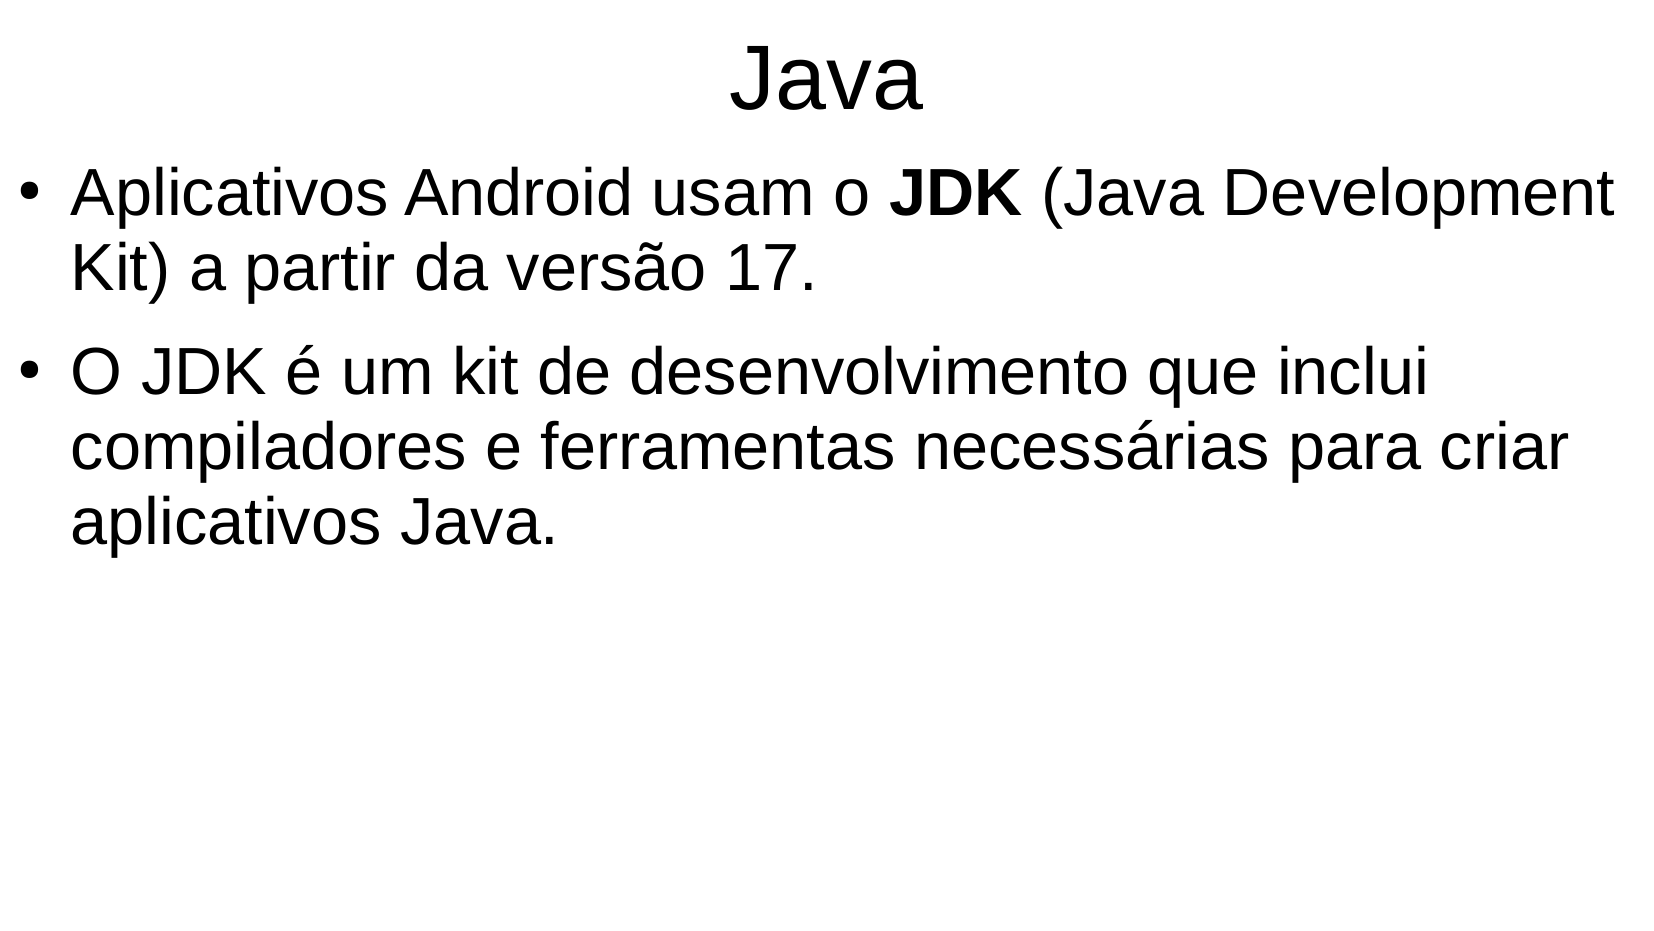

# Java
Aplicativos Android usam o JDK (Java Development Kit) a partir da versão 17.
O JDK é um kit de desenvolvimento que inclui compiladores e ferramentas necessárias para criar aplicativos Java.